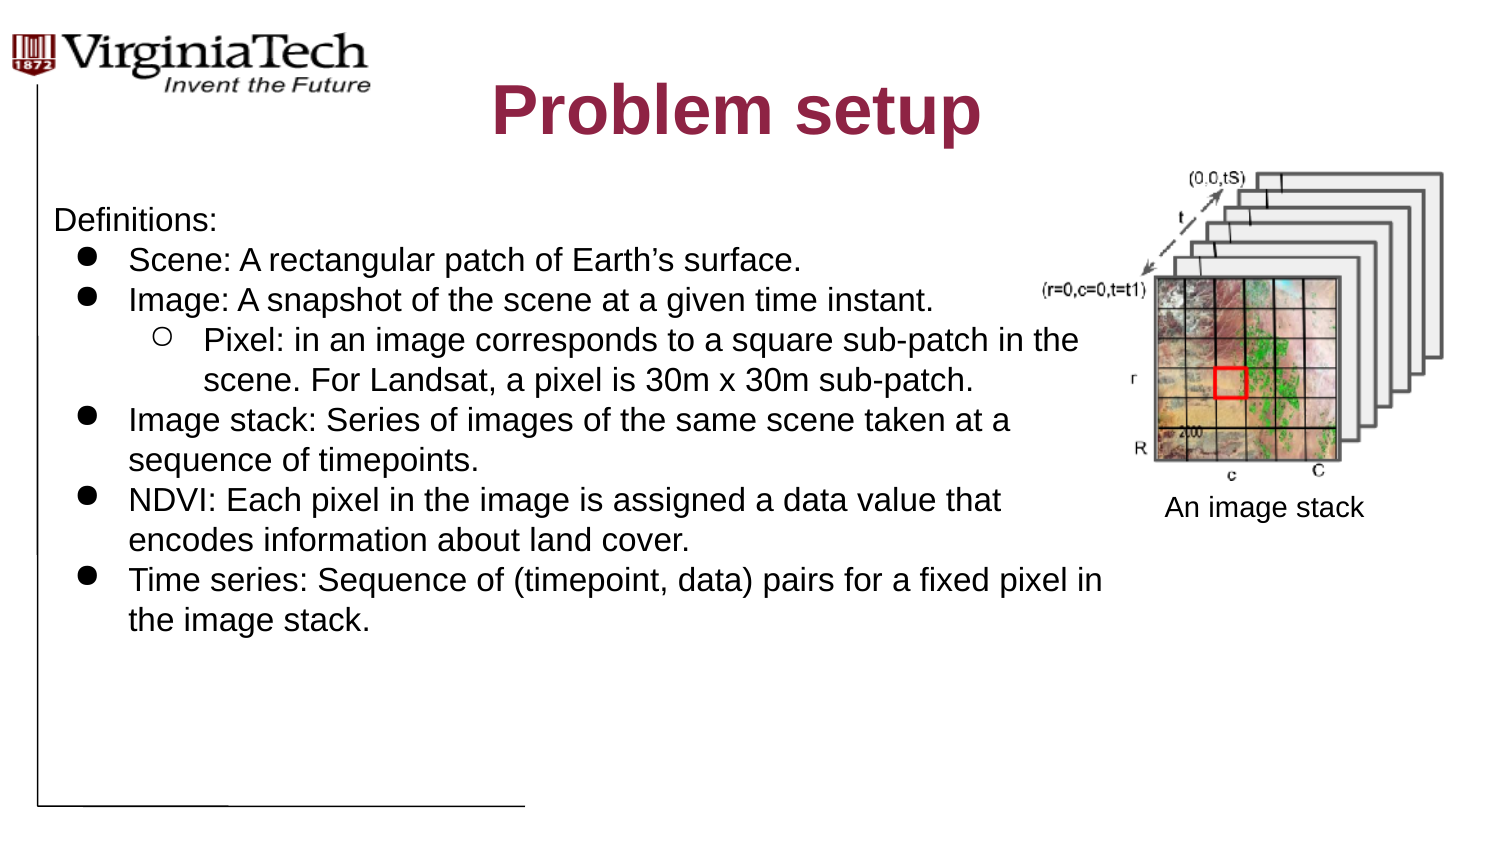

# Problem setup
Definitions:
Scene: A rectangular patch of Earth’s surface.
Image: A snapshot of the scene at a given time instant.
Pixel: in an image corresponds to a square sub-patch in the scene. For Landsat, a pixel is 30m x 30m sub-patch.
Image stack: Series of images of the same scene taken at a sequence of timepoints.
NDVI: Each pixel in the image is assigned a data value that encodes information about land cover.
Time series: Sequence of (timepoint, data) pairs for a fixed pixel in the image stack.
An image stack